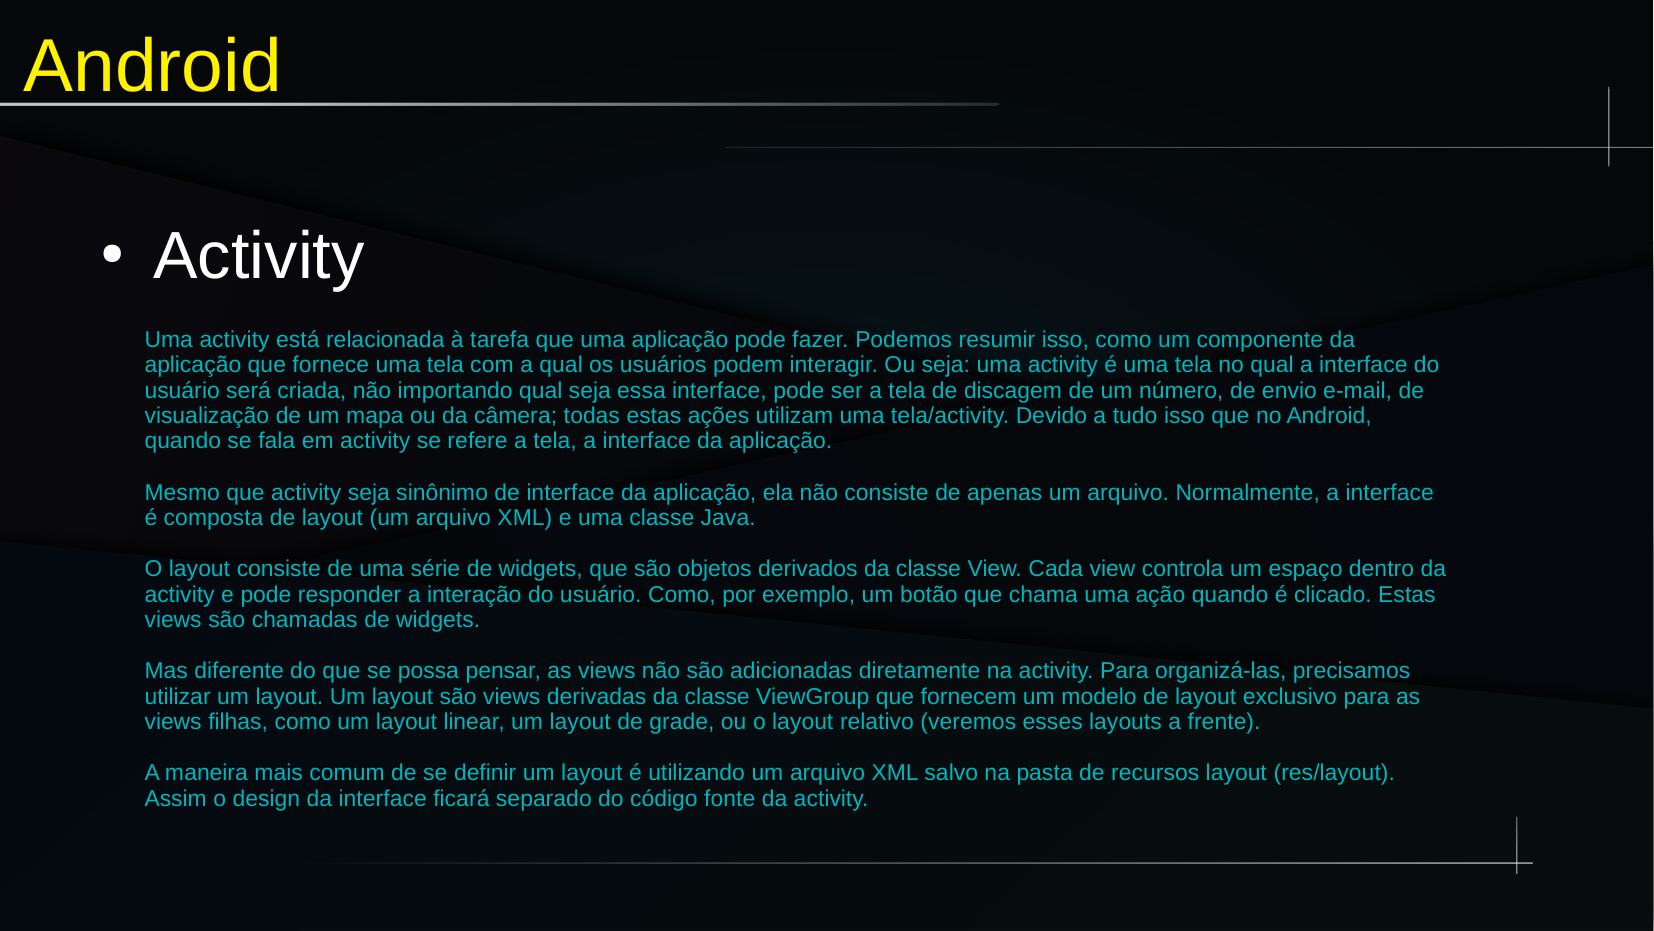

# Android
Activity
Uma activity está relacionada à tarefa que uma aplicação pode fazer. Podemos resumir isso, como um componente da aplicação que fornece uma tela com a qual os usuários podem interagir. Ou seja: uma activity é uma tela no qual a interface do usuário será criada, não importando qual seja essa interface, pode ser a tela de discagem de um número, de envio e-mail, de visualização de um mapa ou da câmera; todas estas ações utilizam uma tela/activity. Devido a tudo isso que no Android, quando se fala em activity se refere a tela, a interface da aplicação.
Mesmo que activity seja sinônimo de interface da aplicação, ela não consiste de apenas um arquivo. Normalmente, a interface é composta de layout (um arquivo XML) e uma classe Java.
O layout consiste de uma série de widgets, que são objetos derivados da classe View. Cada view controla um espaço dentro da activity e pode responder a interação do usuário. Como, por exemplo, um botão que chama uma ação quando é clicado. Estas views são chamadas de widgets.
Mas diferente do que se possa pensar, as views não são adicionadas diretamente na activity. Para organizá-las, precisamos utilizar um layout. Um layout são views derivadas da classe ViewGroup que fornecem um modelo de layout exclusivo para as views filhas, como um layout linear, um layout de grade, ou o layout relativo (veremos esses layouts a frente).
A maneira mais comum de se definir um layout é utilizando um arquivo XML salvo na pasta de recursos layout (res/layout). Assim o design da interface ficará separado do código fonte da activity.